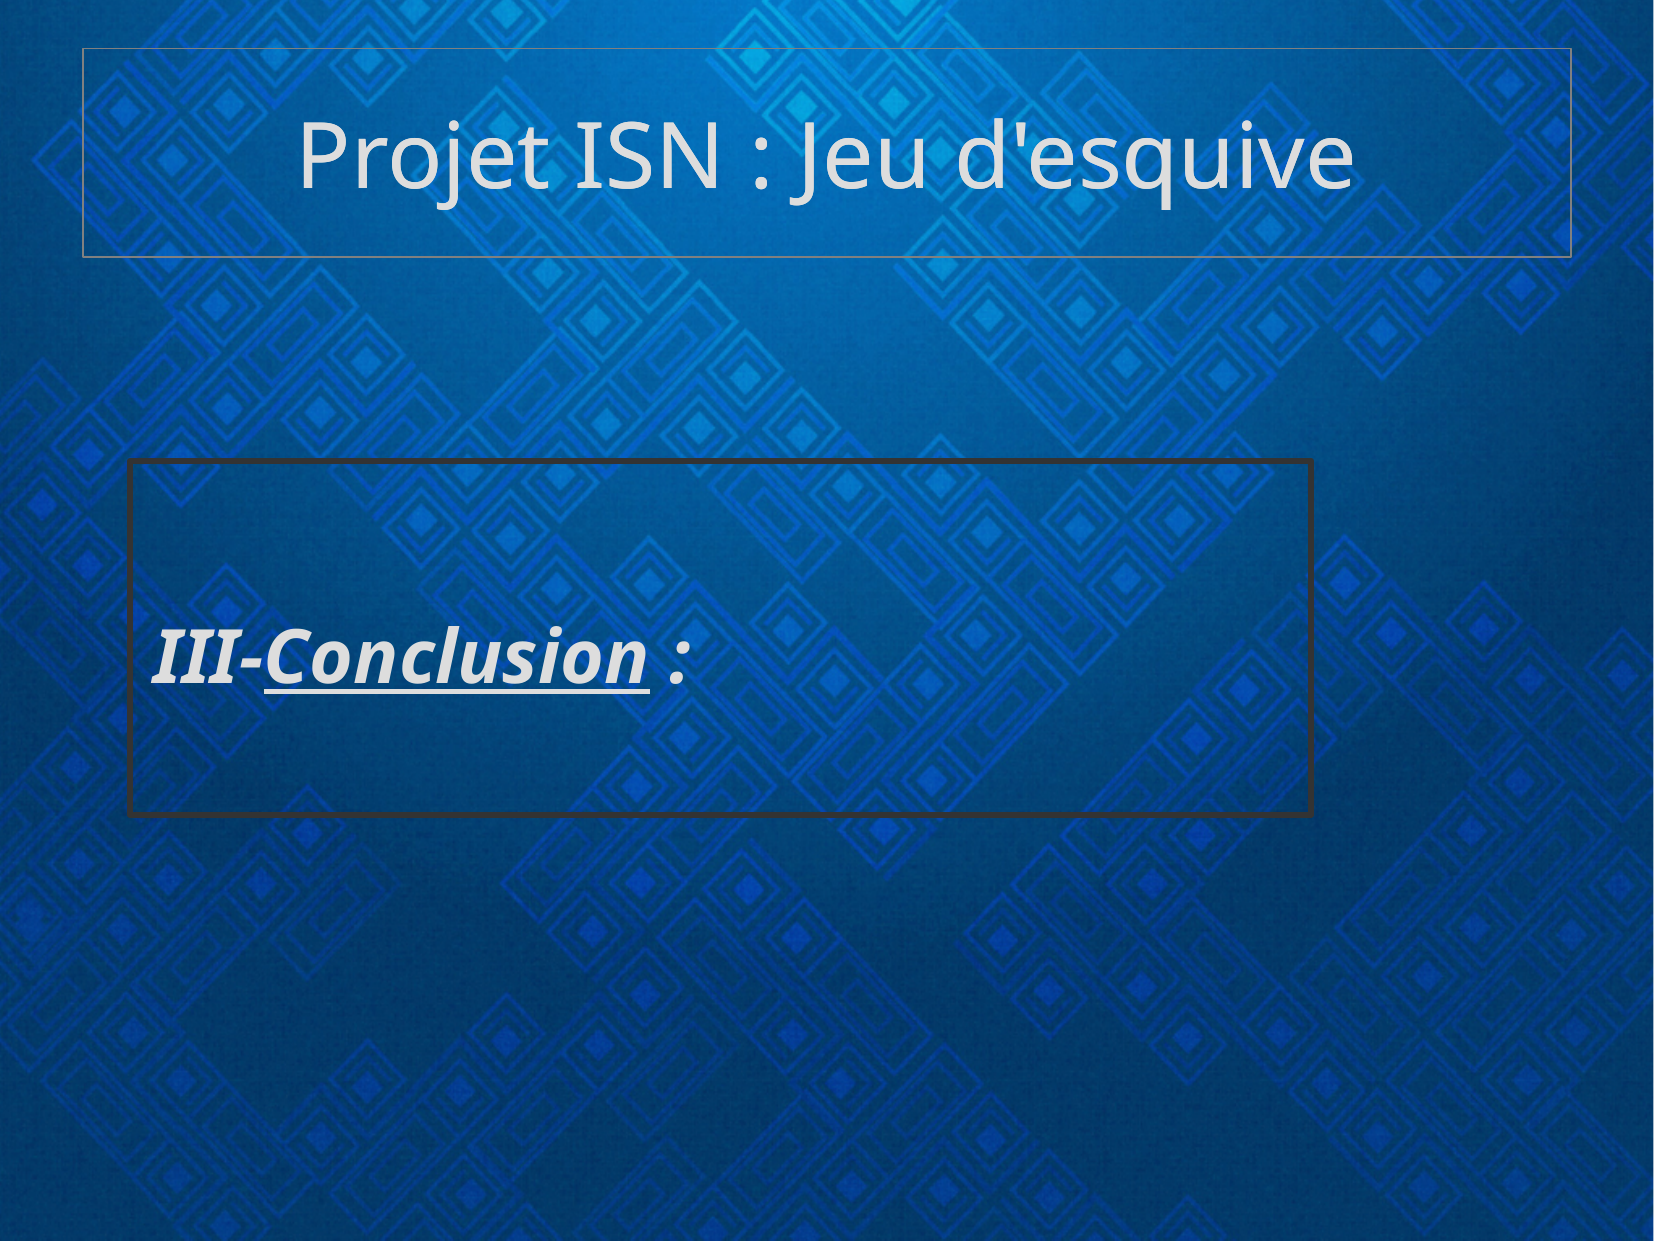

Projet ISN : Jeu d'esquive
# Projet ISN : Jeu d'esquive
III-Conclusion :